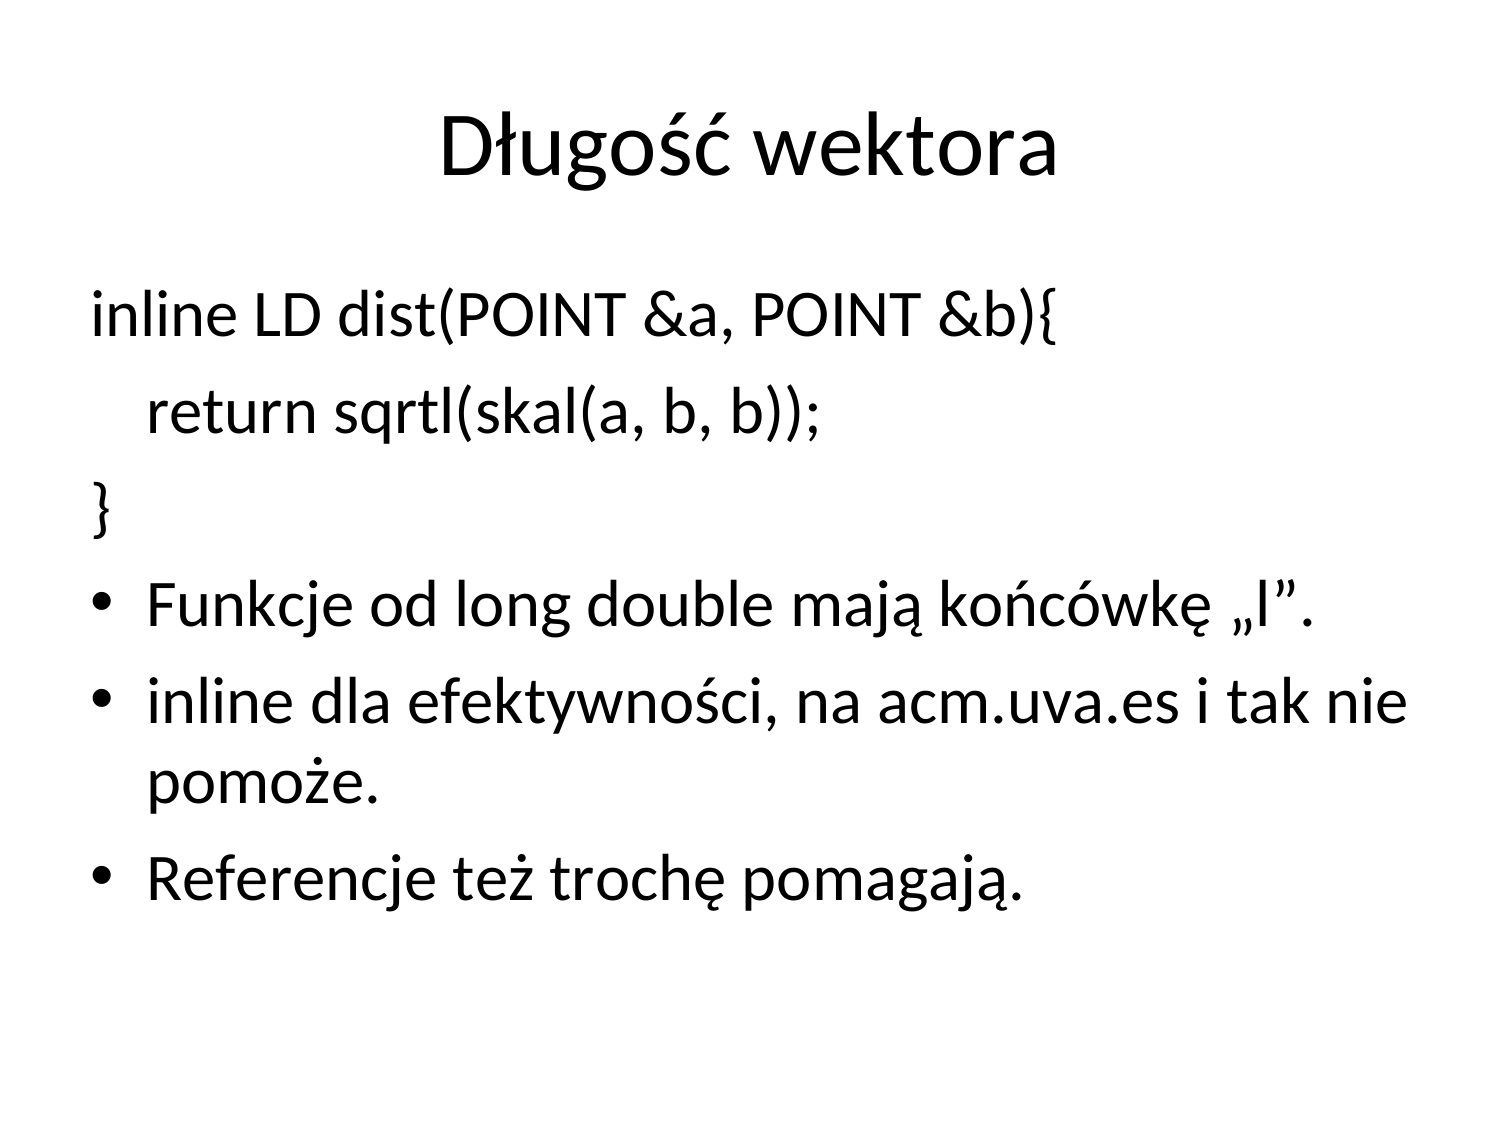

# Długość wektora
inline LD dist(POINT &a, POINT &b){
	return sqrtl(skal(a, b, b));
}
Funkcje od long double mają końcówkę „l”.
inline dla efektywności, na acm.uva.es i tak nie pomoże.
Referencje też trochę pomagają.